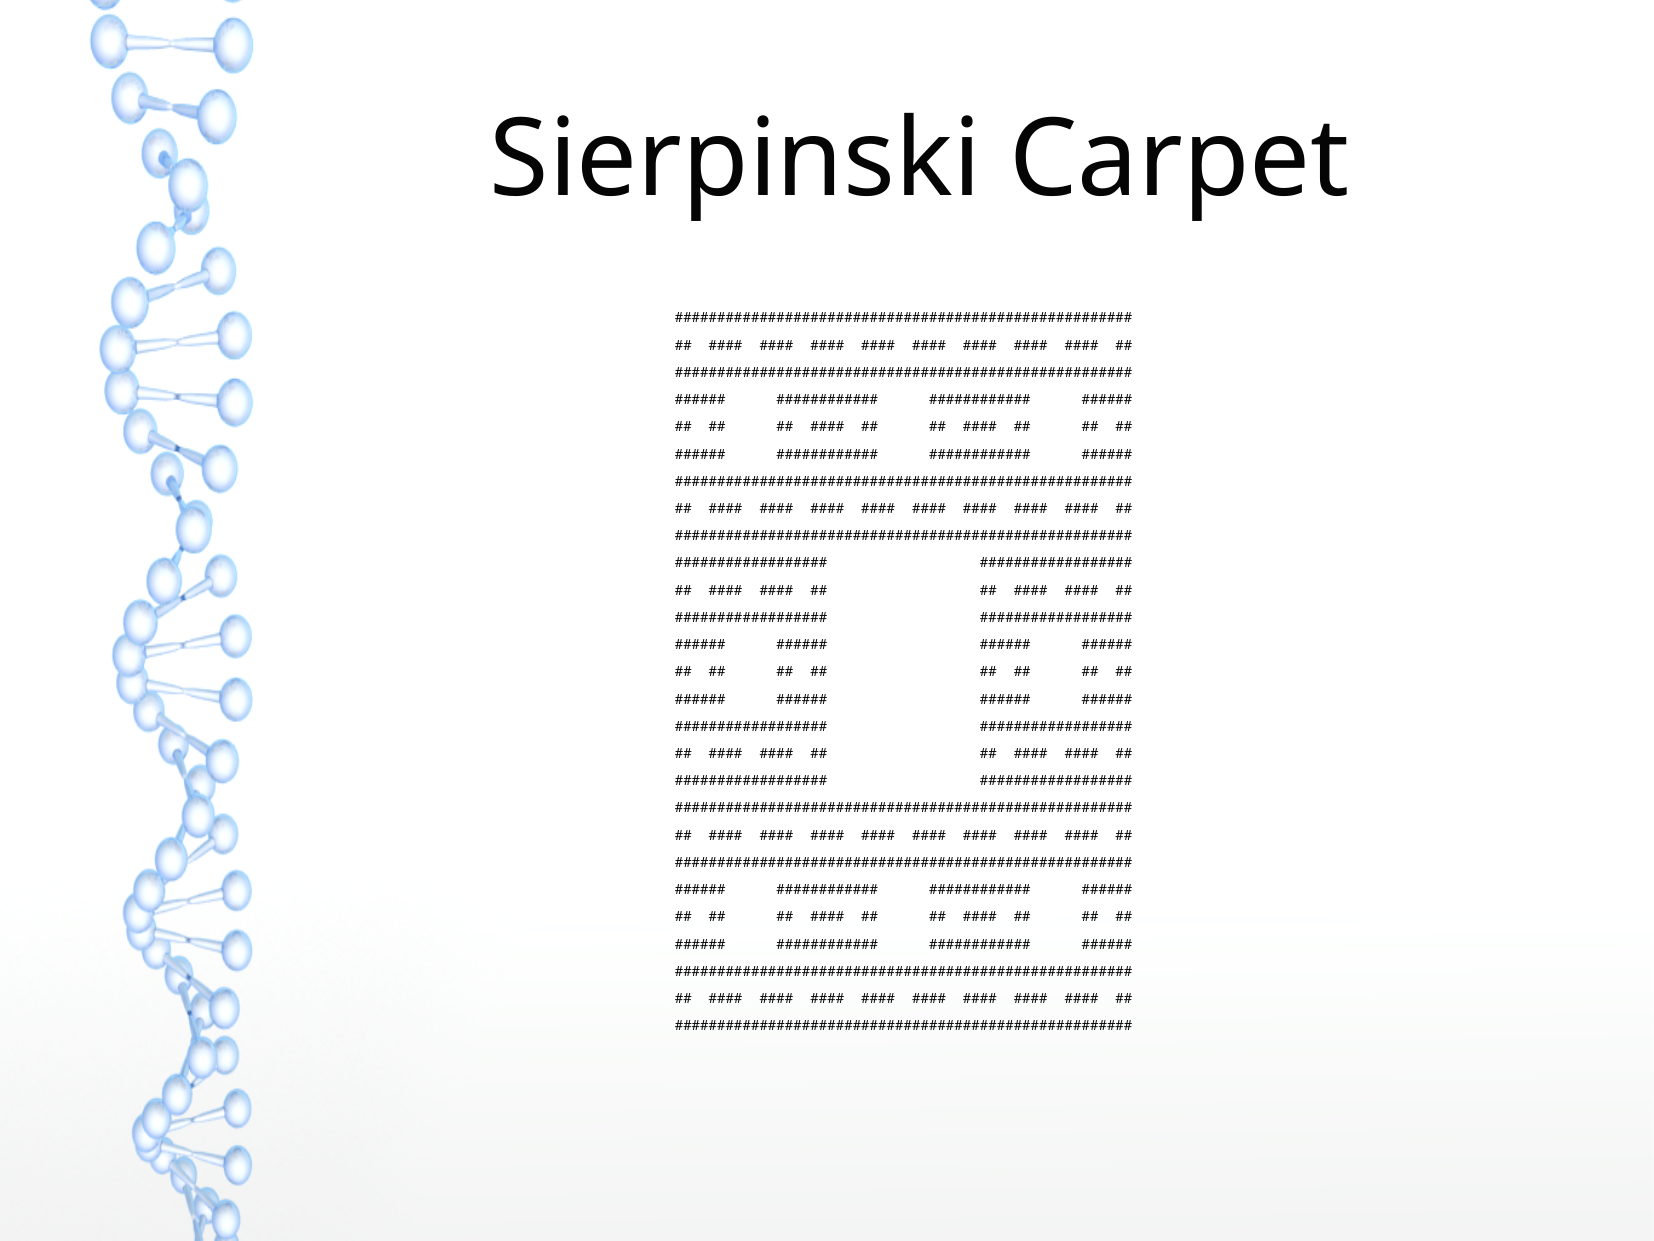

# Sierpinski Carpet
######################################################
## #### #### #### #### #### #### #### #### ##
######################################################
###### ############ ############ ######
## ## ## #### ## ## #### ## ## ##
###### ############ ############ ######
######################################################
## #### #### #### #### #### #### #### #### ##
######################################################
################## ##################
## #### #### ## ## #### #### ##
################## ##################
###### ###### ###### ######
## ## ## ## ## ## ## ##
###### ###### ###### ######
################## ##################
## #### #### ## ## #### #### ##
################## ##################
######################################################
## #### #### #### #### #### #### #### #### ##
######################################################
###### ############ ############ ######
## ## ## #### ## ## #### ## ## ##
###### ############ ############ ######
######################################################
## #### #### #### #### #### #### #### #### ##
######################################################